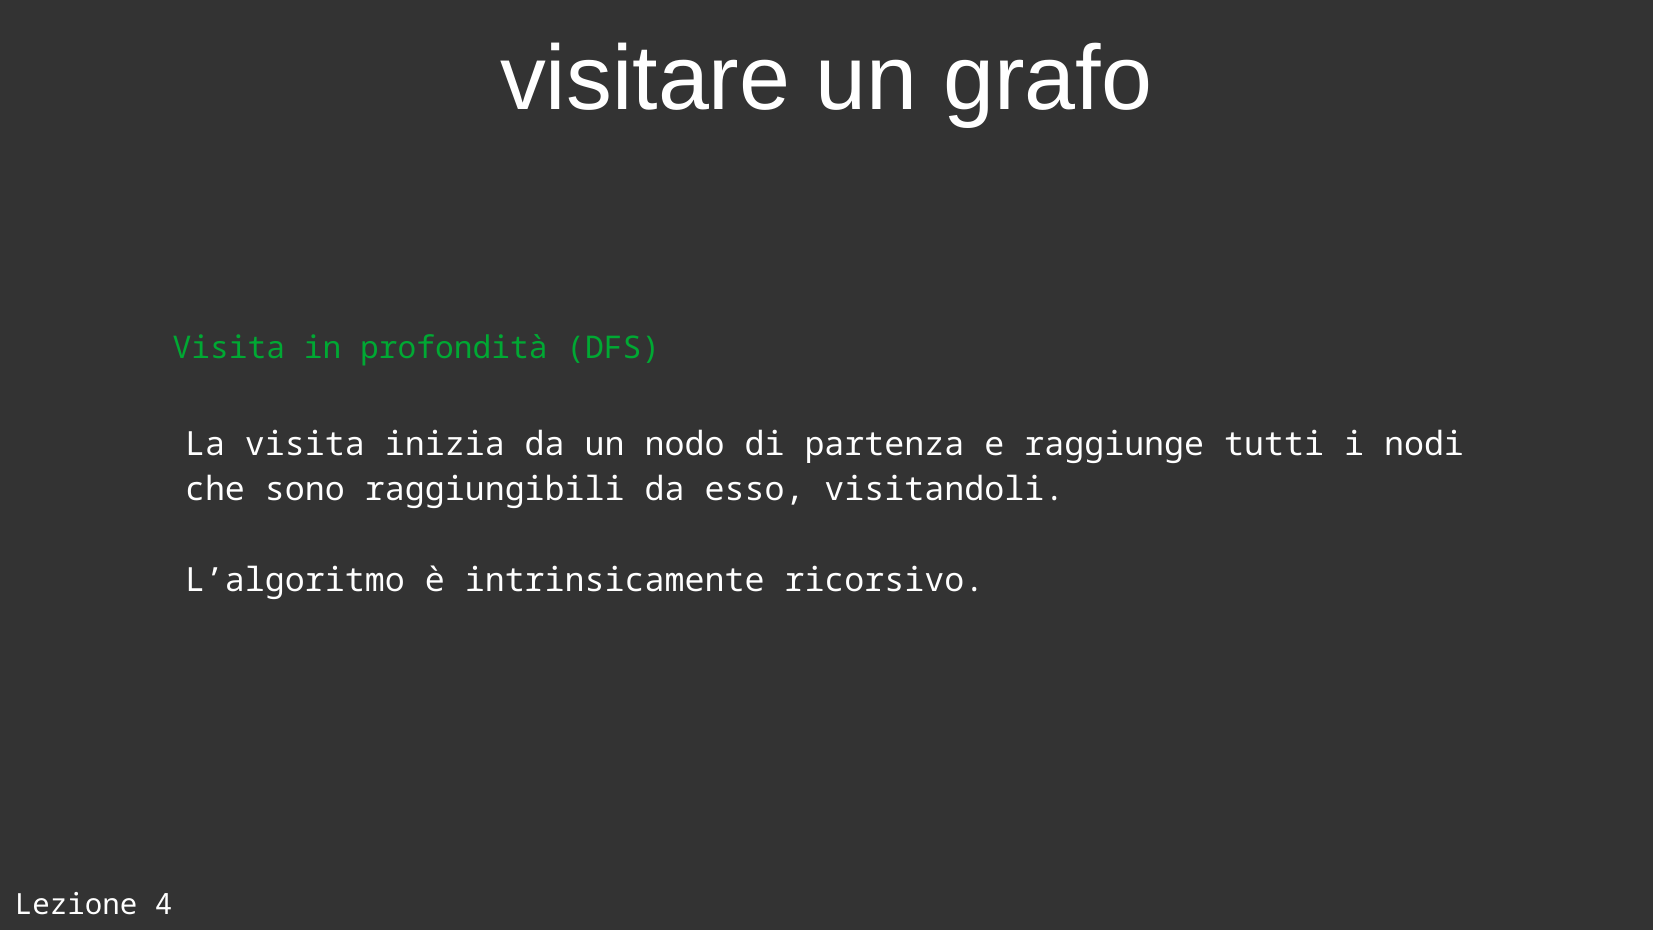

# visitare un grafo
Visita in profondità (DFS)
La visita inizia da un nodo di partenza e raggiunge tutti i nodi che sono raggiungibili da esso, visitandoli.
L’algoritmo è intrinsicamente ricorsivo.
Lezione 4